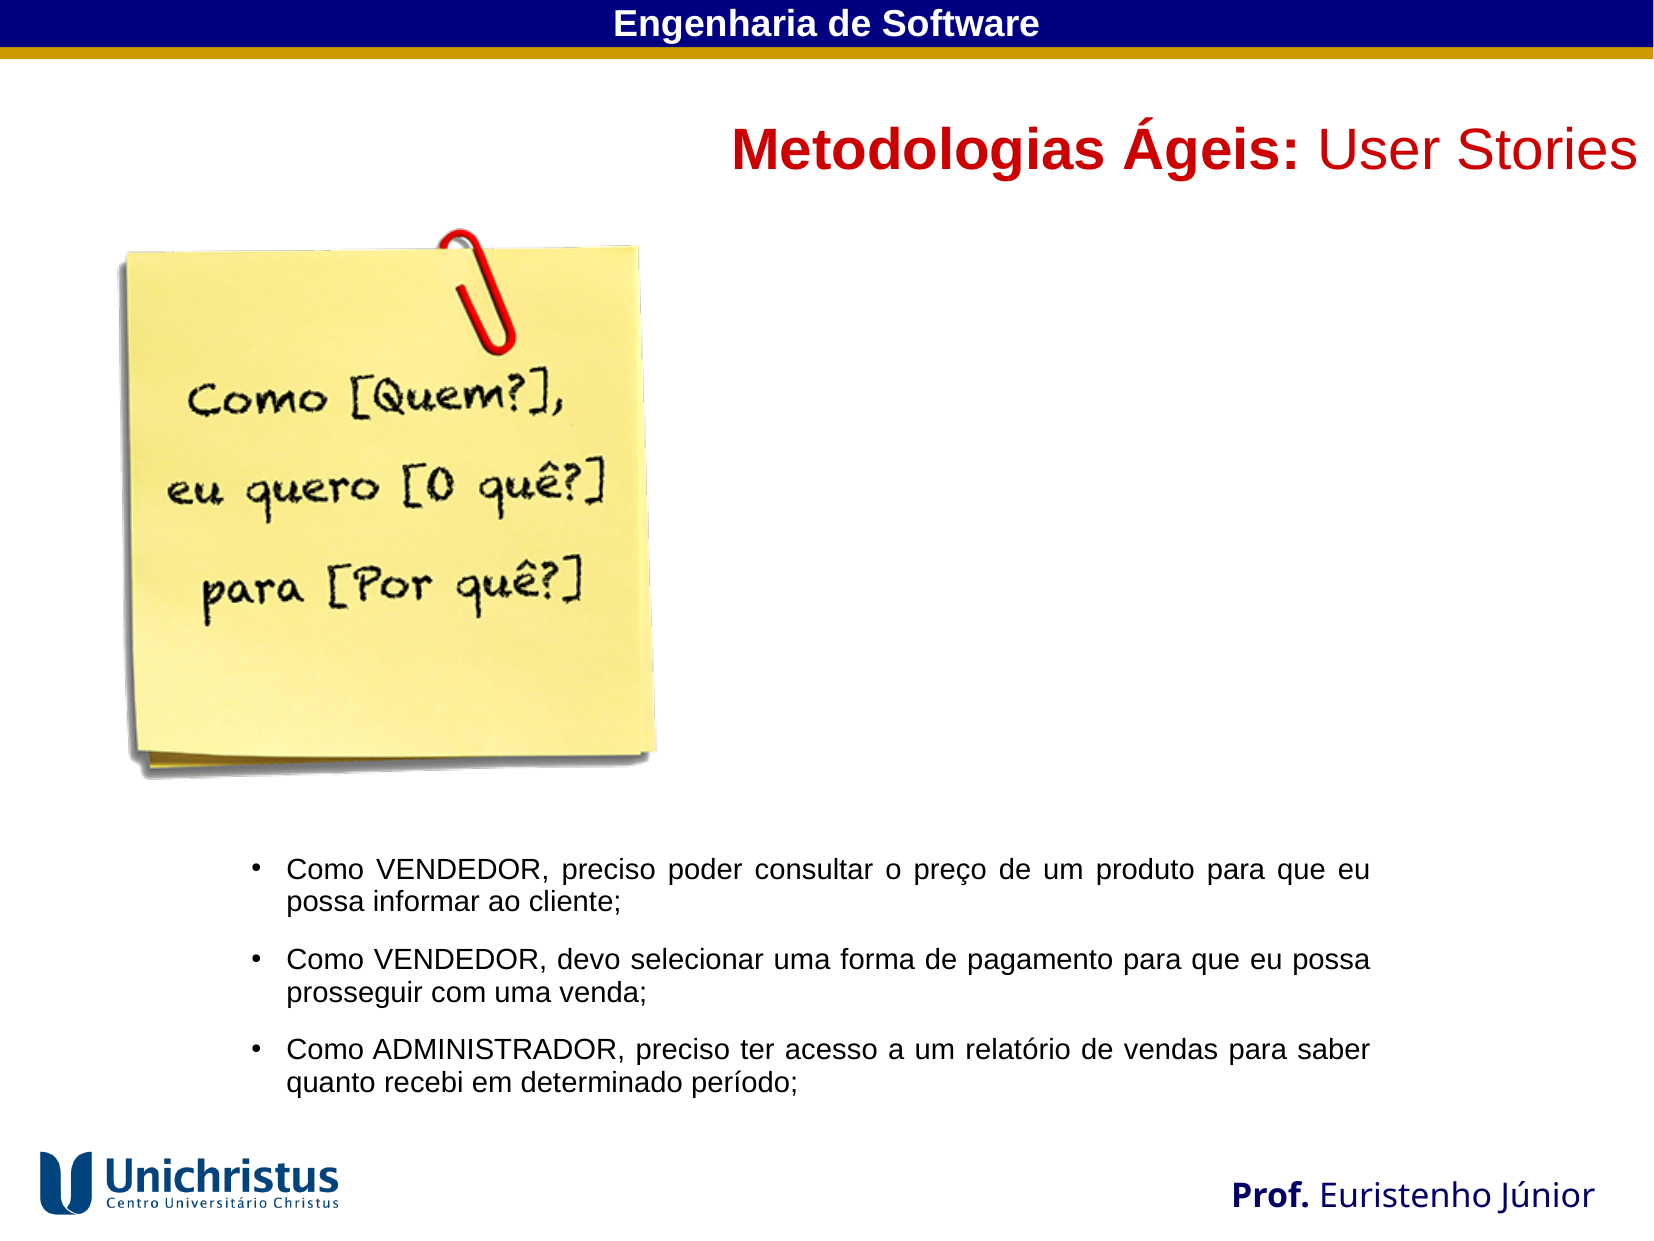

Engenharia de Software
Metodologias Ágeis: User Stories
Como VENDEDOR, preciso poder consultar o preço de um produto para que eu possa informar ao cliente;
Como VENDEDOR, devo selecionar uma forma de pagamento para que eu possa prosseguir com uma venda;
Como ADMINISTRADOR, preciso ter acesso a um relatório de vendas para saber quanto recebi em determinado período;
Prof. Euristenho Júnior